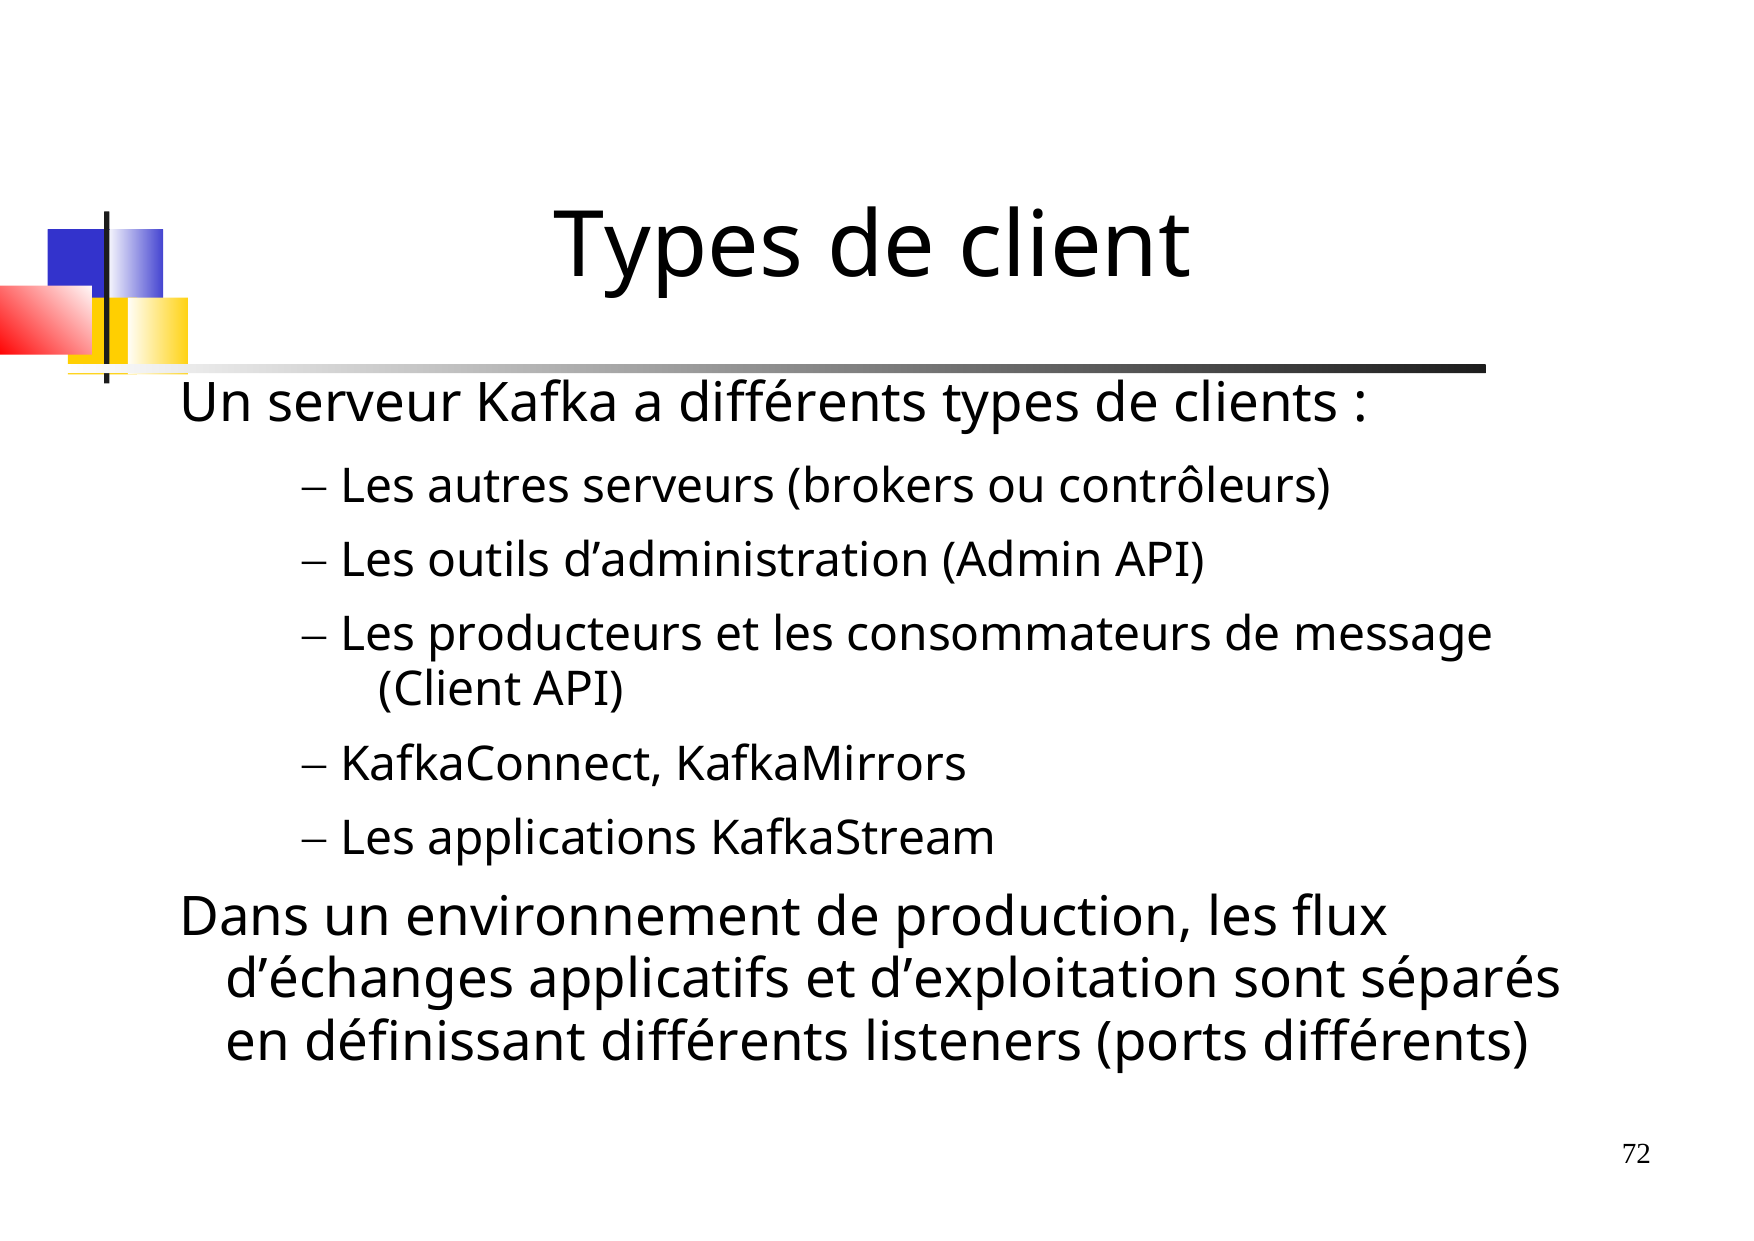

# Types de client
Un serveur Kafka a différents types de clients :
Les autres serveurs (brokers ou contrôleurs)
Les outils d’administration (Admin API)
Les producteurs et les consommateurs de message (Client API)
KafkaConnect, KafkaMirrors
Les applications KafkaStream
Dans un environnement de production, les flux d’échanges applicatifs et d’exploitation sont séparés en définissant différents listeners (ports différents)